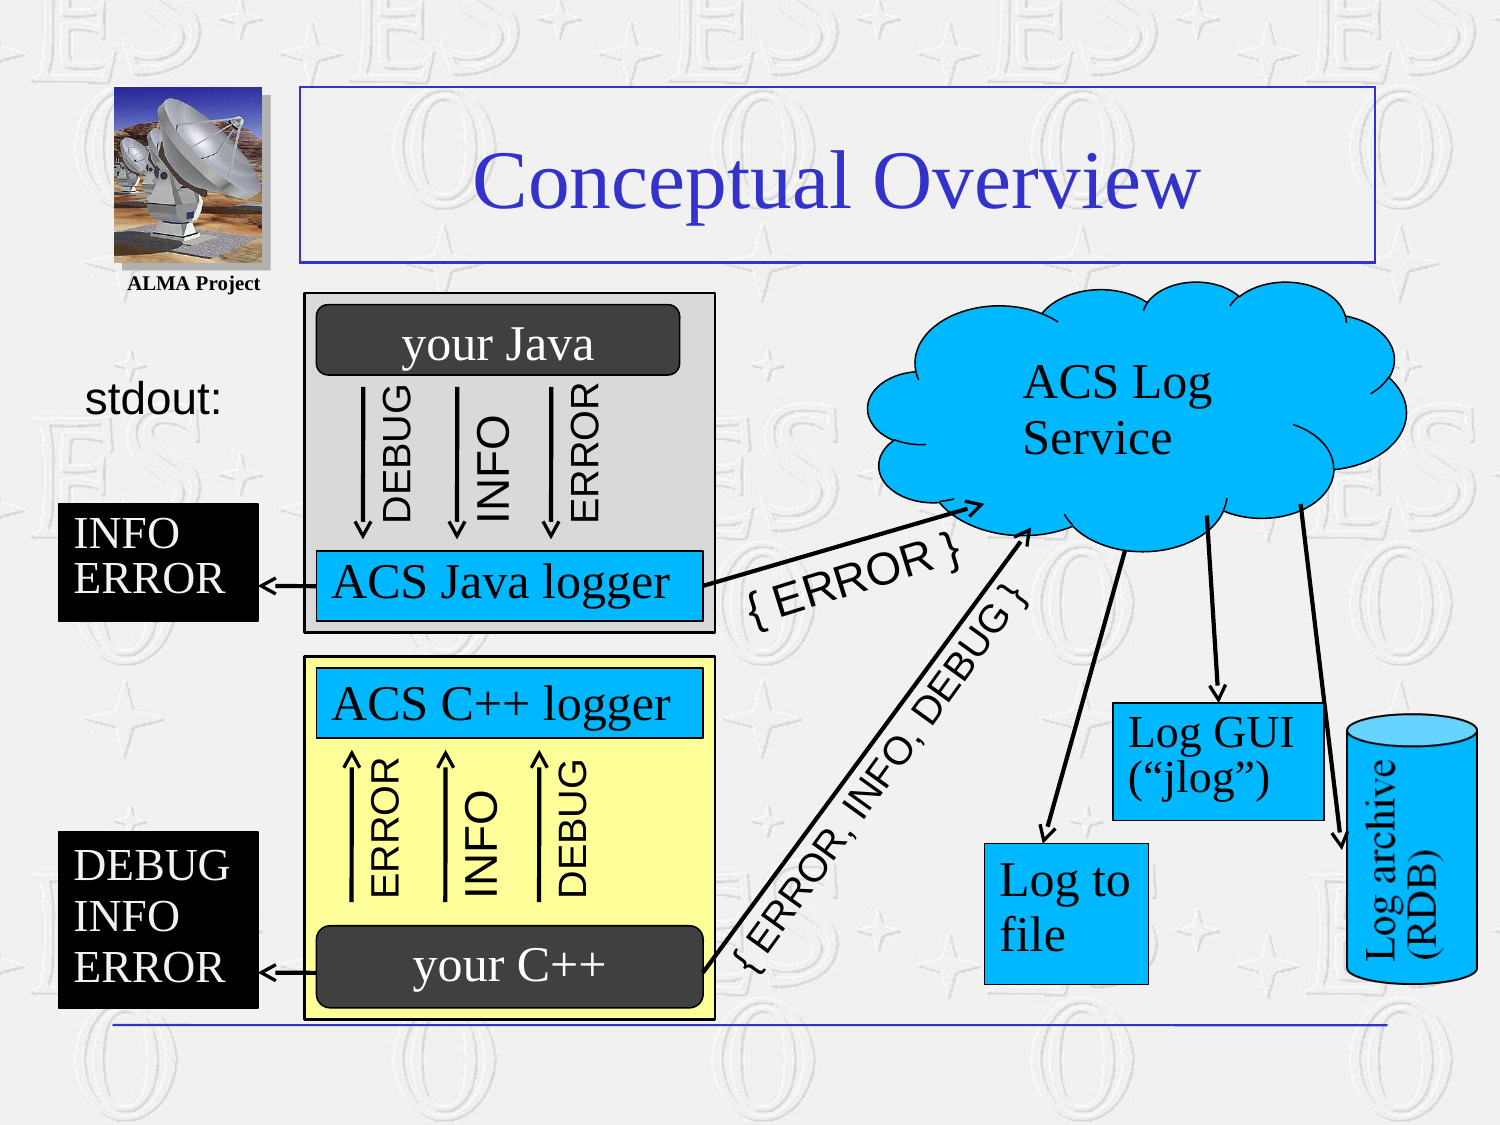

# Conceptual Overview
ACS Log Service
your Java
DEBUG
INFO
ERROR
stdout:
INFO
ERROR
ACS Java logger
{ ERROR }
ACS C++ logger
Log GUI
(“jlog”)
ERROR
INFO
DEBUG
{ ERROR, INFO, DEBUG }
DEBUG
INFO
ERROR
Log to file
your C++